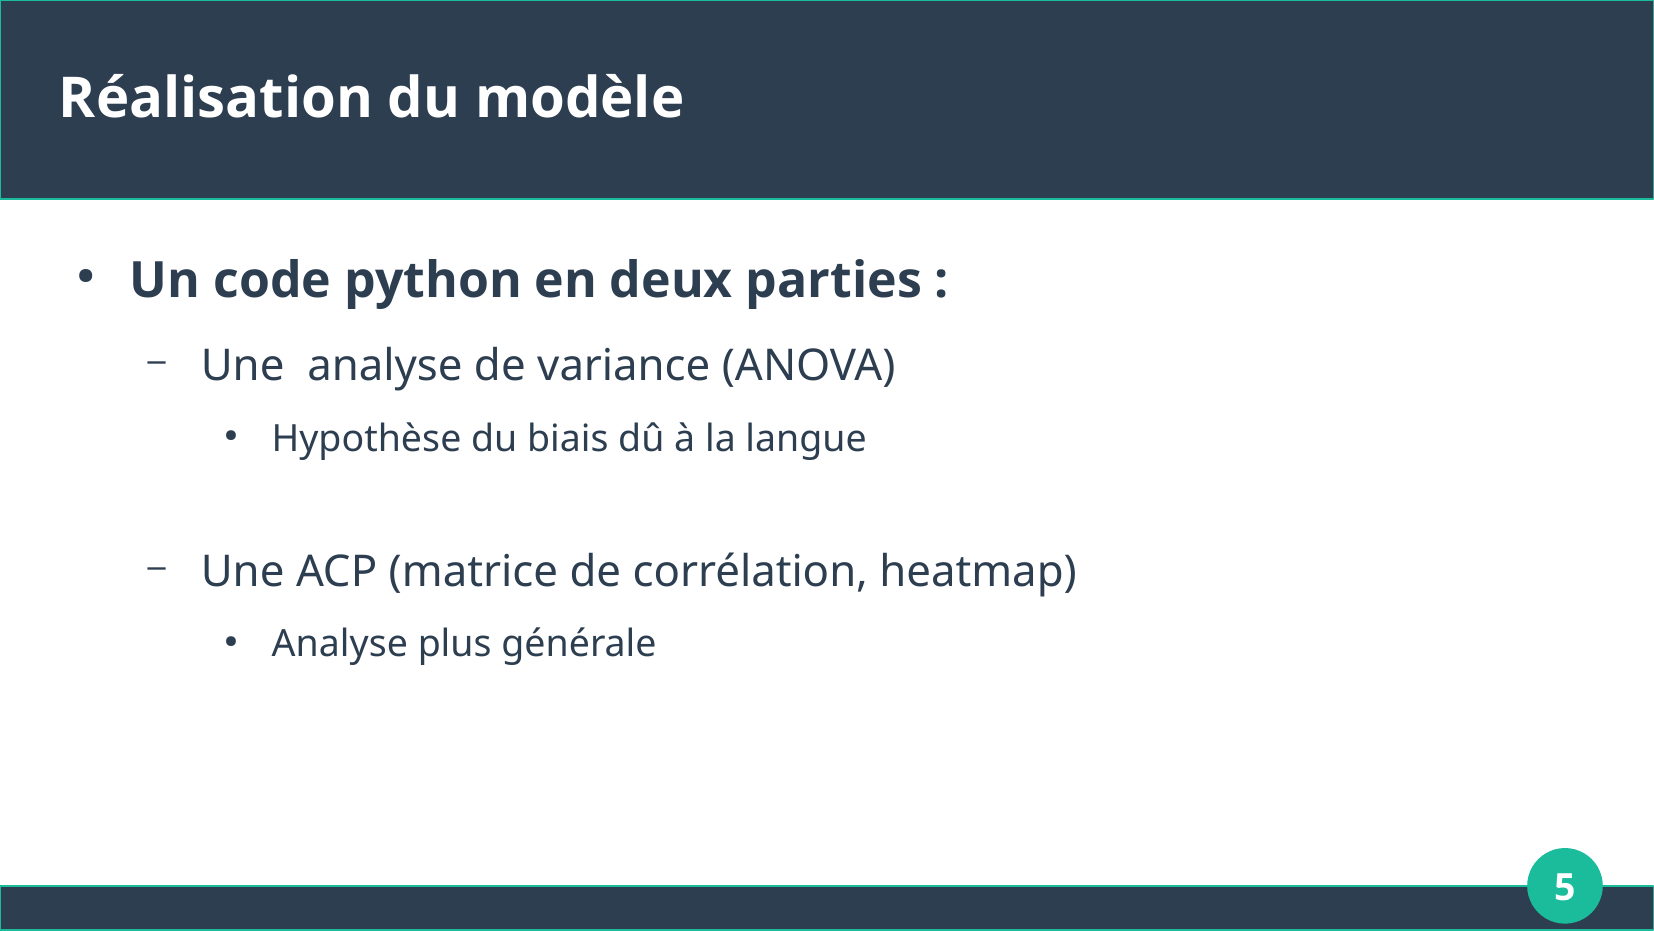

# Réalisation du modèle
Un code python en deux parties :
Une analyse de variance (ANOVA)
Hypothèse du biais dû à la langue
Une ACP (matrice de corrélation, heatmap)
Analyse plus générale
5